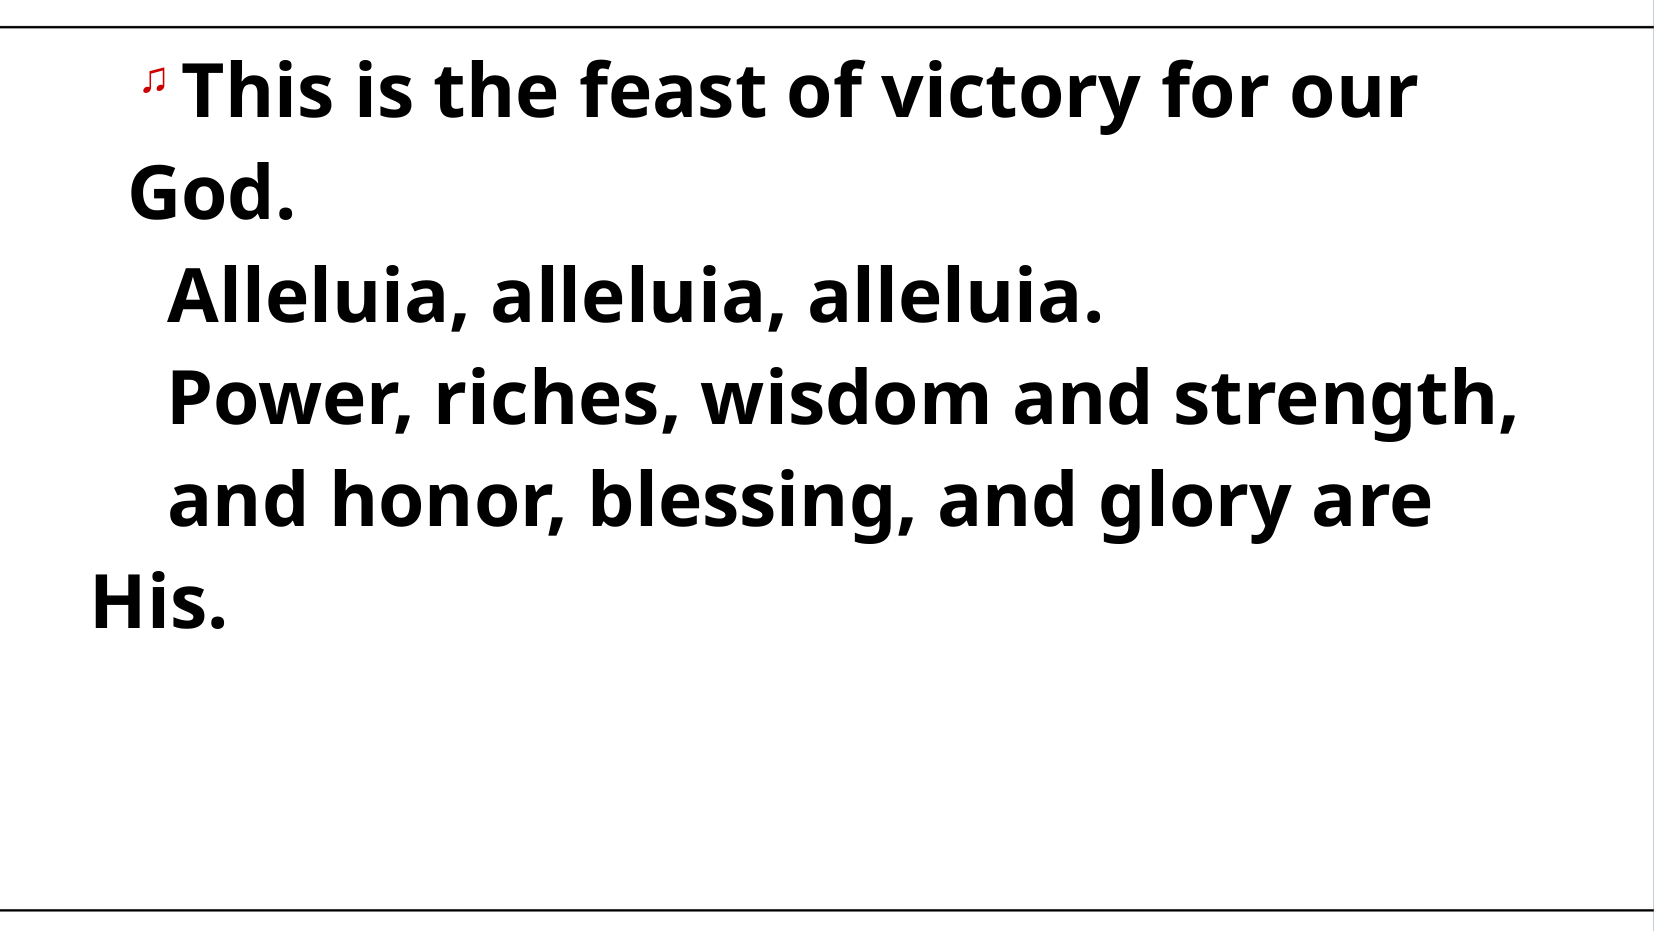

♫ This is the feast of victory for our God.
 Alleluia, alleluia, alleluia.
 Power, riches, wisdom and strength,
 and honor, blessing, and glory are His.